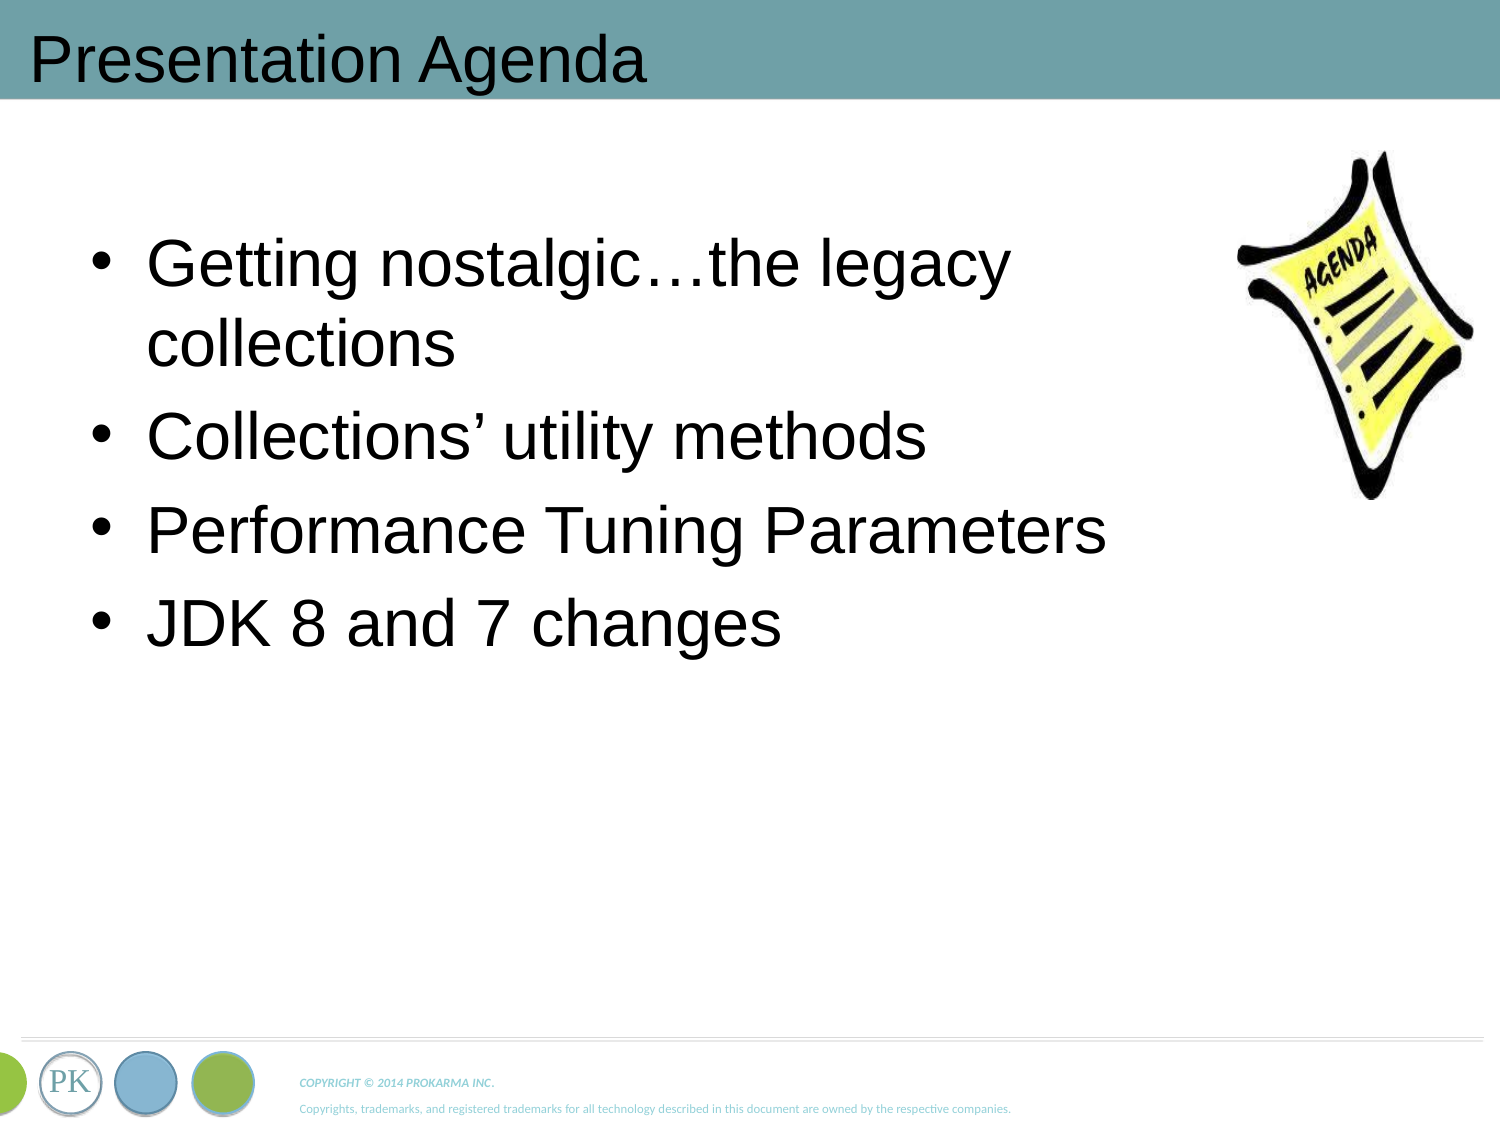

Presentation Agenda
Getting nostalgic…the legacy collections
Collections’ utility methods
Performance Tuning Parameters
JDK 8 and 7 changes